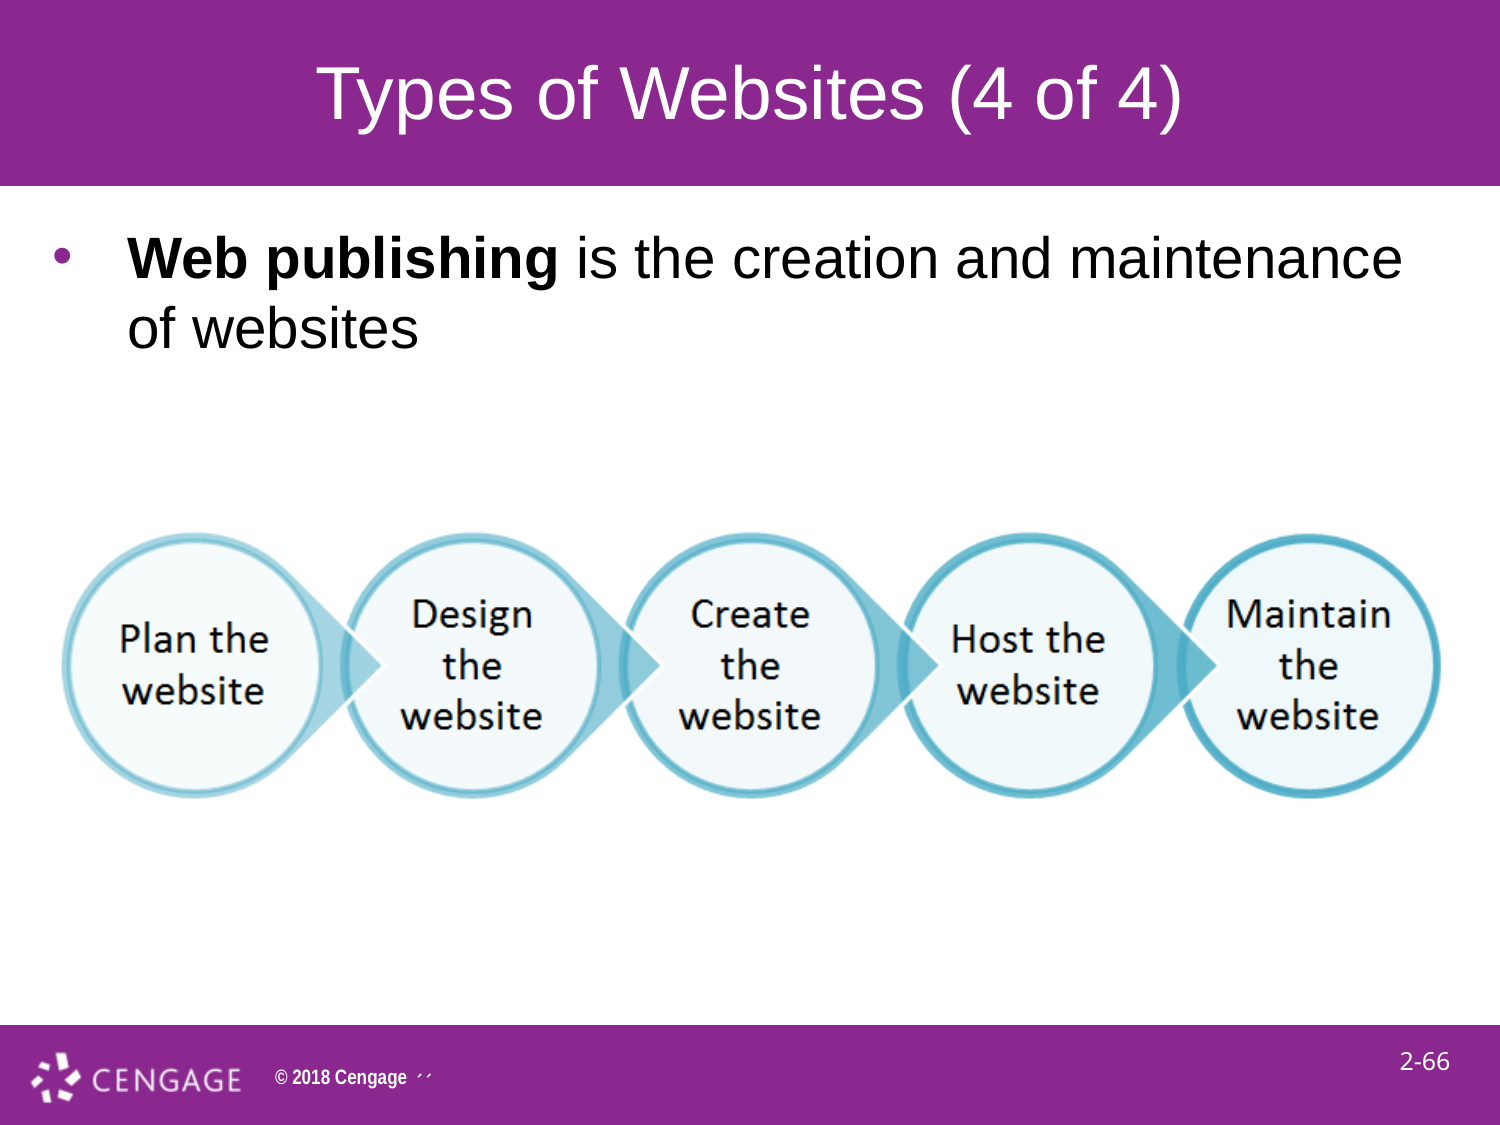

# Types of Websites (4 of 4)
Web publishing is the creation and maintenance of websites